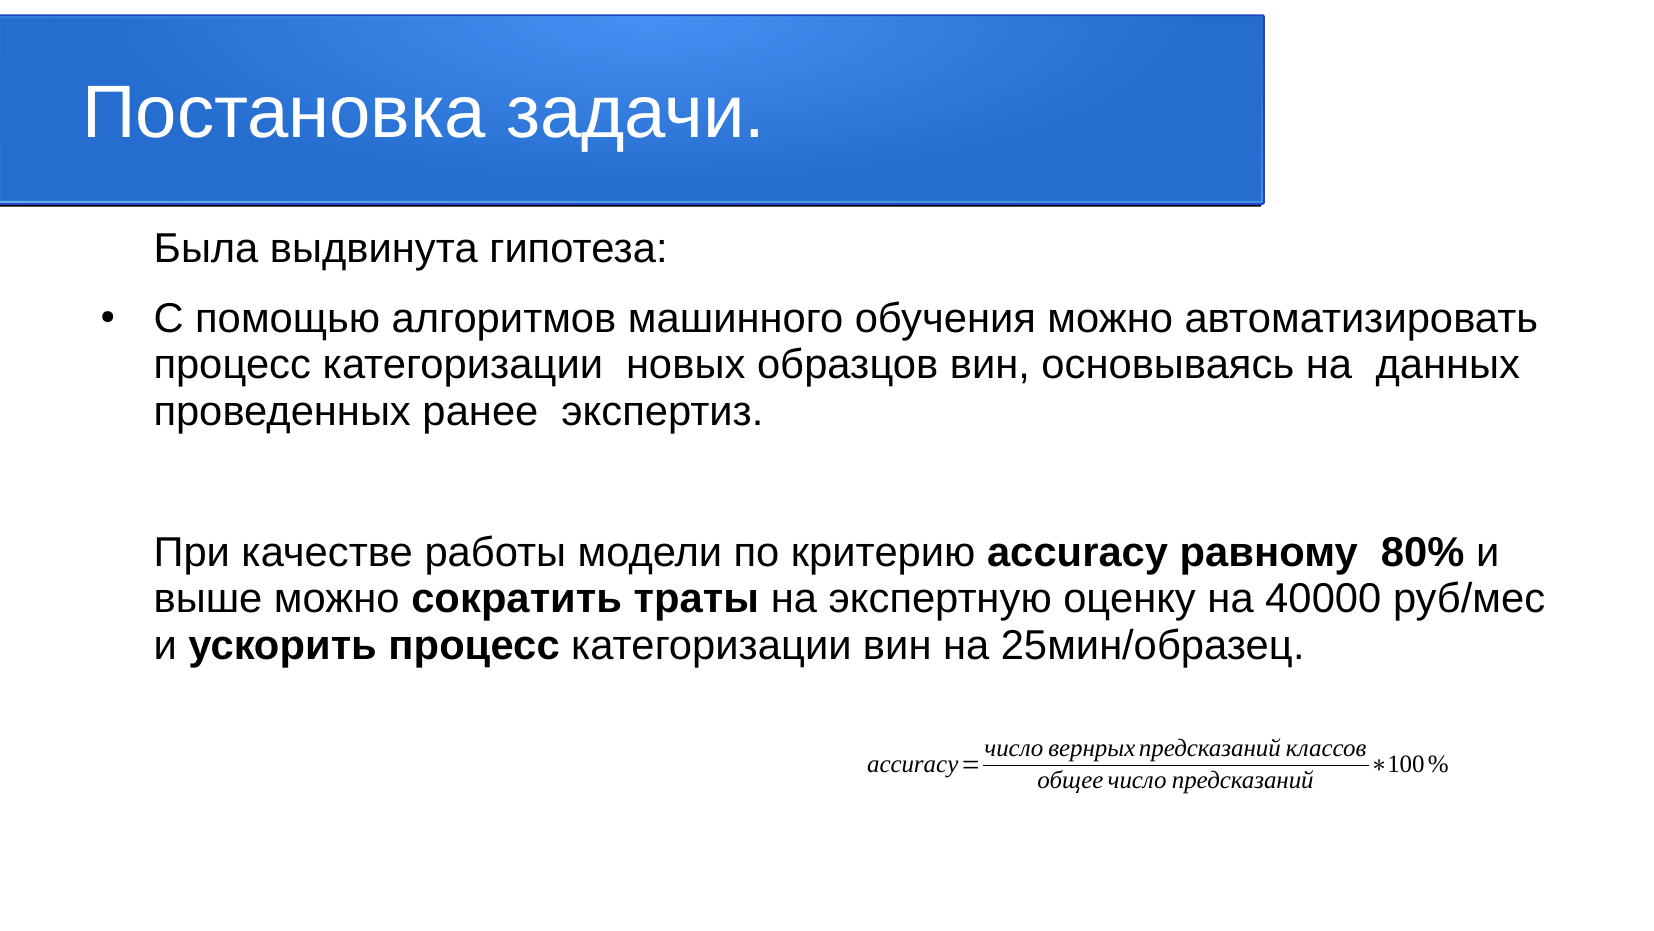

# Постановка задачи.
Была выдвинута гипотеза:
С помощью алгоритмов машинного обучения можно автоматизировать процесс категоризации новых образцов вин, основываясь на данных проведенных ранее экспертиз.
При качестве работы модели по критерию accuracy равному 80% и выше можно сократить траты на экспертную оценку на 40000 руб/мес и ускорить процесс категоризации вин на 25мин/образец.